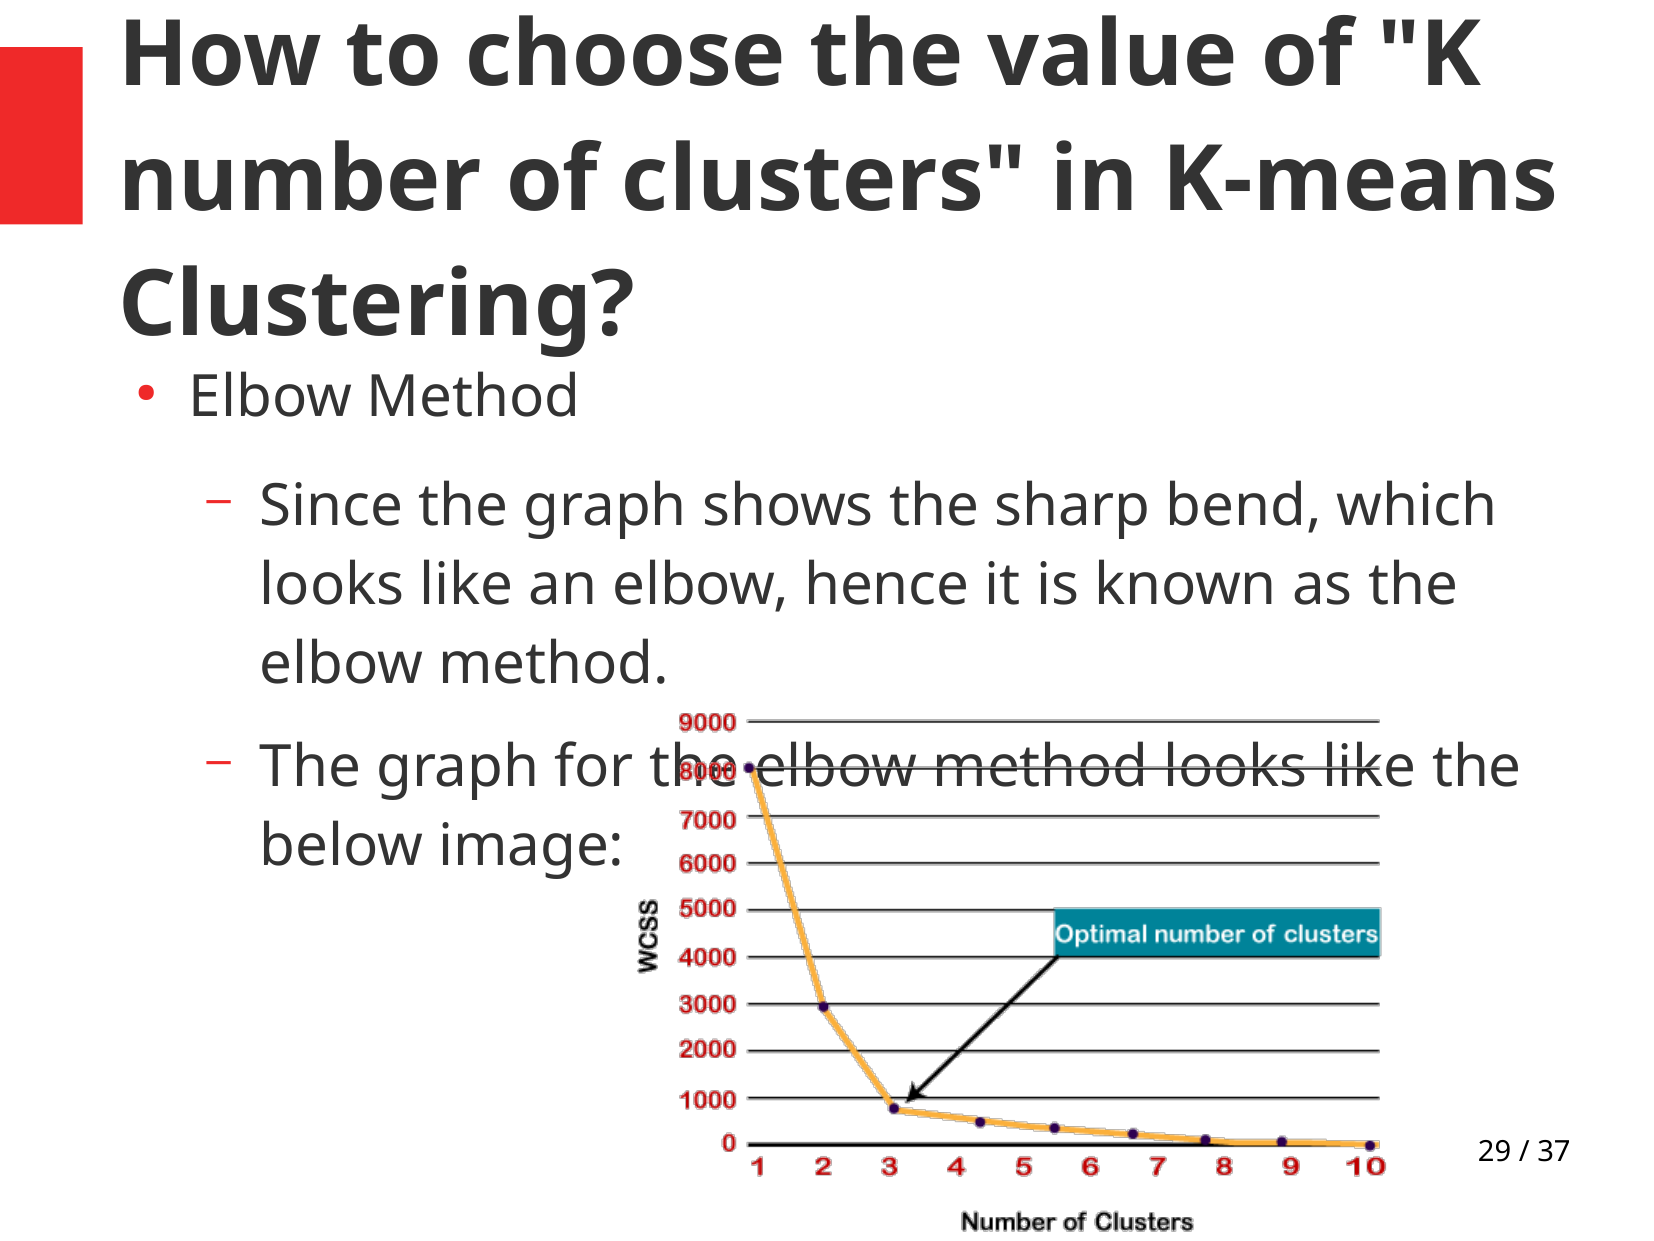

# How to choose the value of "K number of clusters" in K-means Clustering?
Elbow Method
Since the graph shows the sharp bend, which looks like an elbow, hence it is known as the elbow method.
The graph for the elbow method looks like the below image:
29